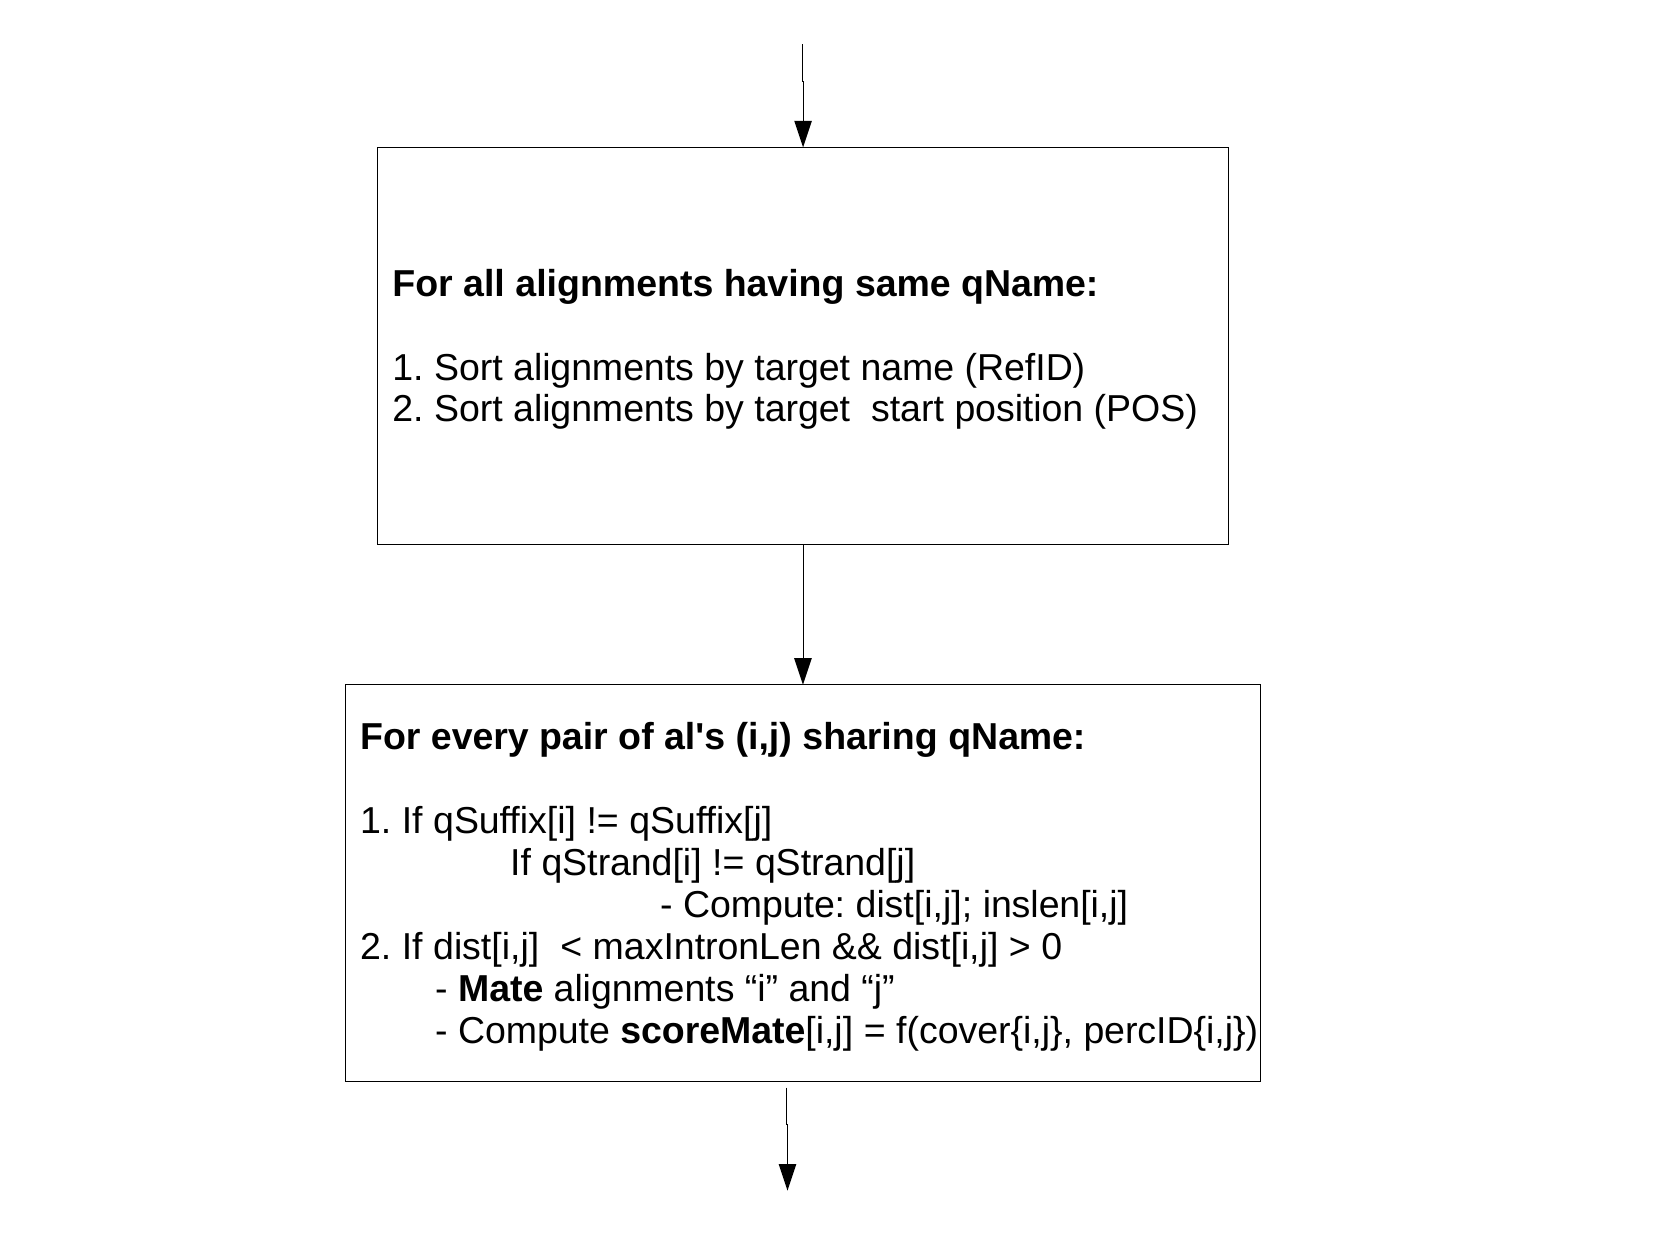

For all alignments having same qName:
1. Sort alignments by target name (RefID)
2. Sort alignments by target start position (POS)
For every pair of al's (i,j) sharing qName:
1. If qSuffix[i] != qSuffix[j]
		If qStrand[i] != qStrand[j]
				- Compute: dist[i,j]; inslen[i,j]
2. If dist[i,j] < maxIntronLen && dist[i,j] > 0
	- Mate alignments “i” and “j”
	- Compute scoreMate[i,j] = f(cover{i,j}, percID{i,j})